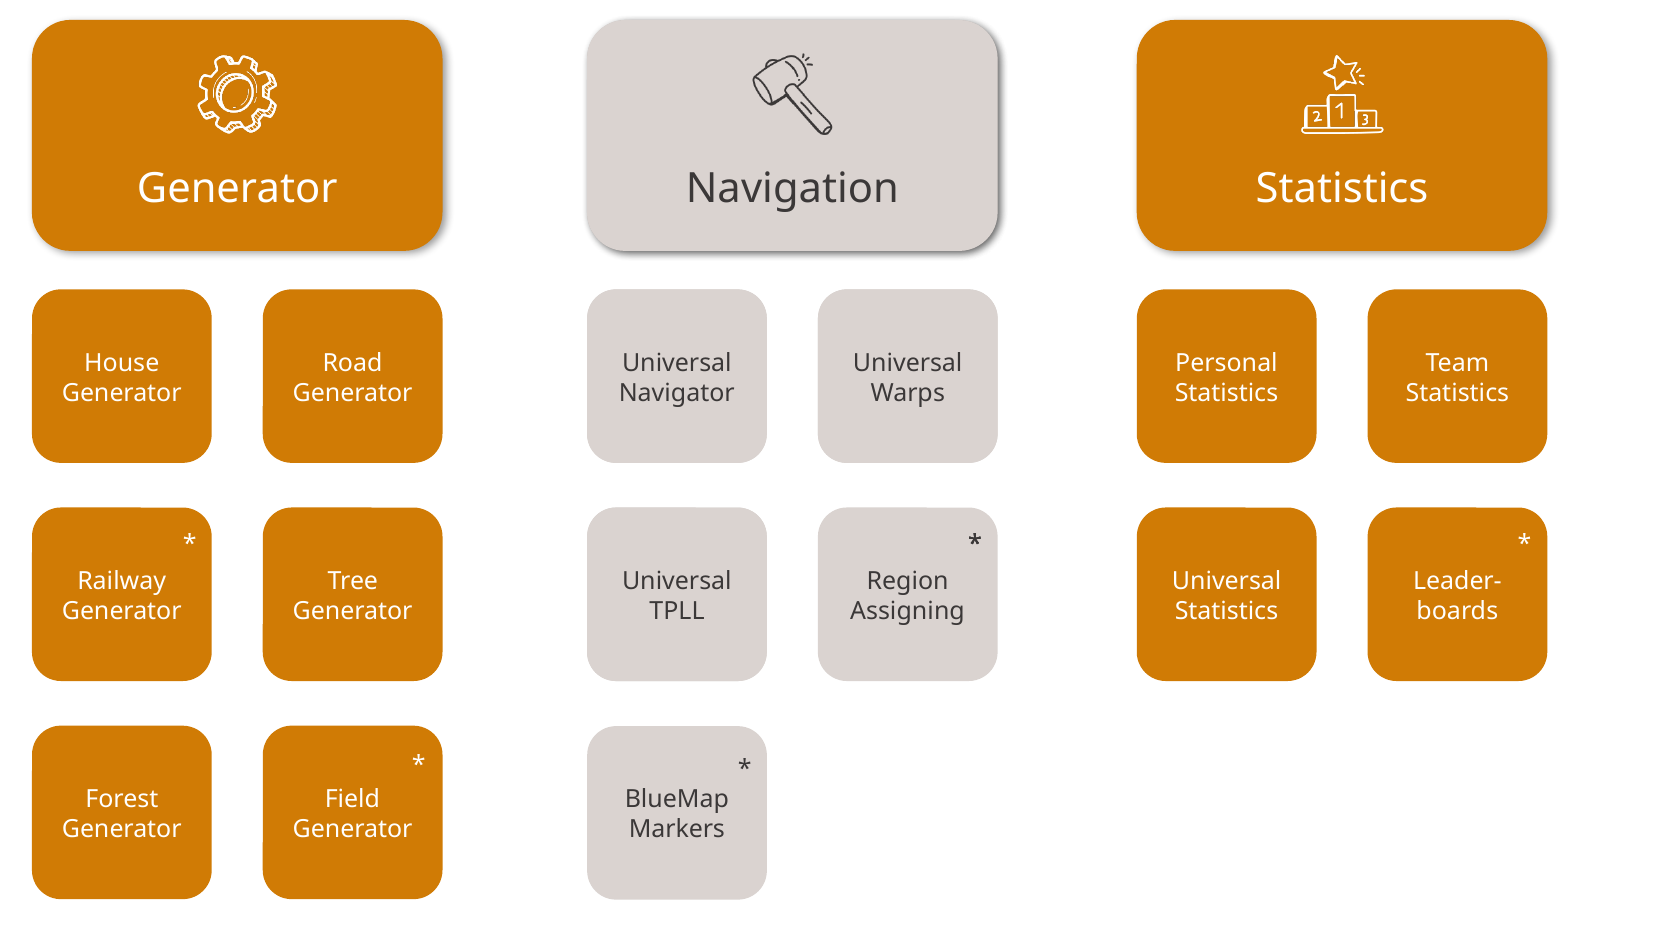

Navigation
Universal Navigator
Universal Warps
Universal
TPLL
Region Assigning
Statistics
Personal Statistics
Team Statistics
Universal
Statistics
Leader- boards
*
Generator
House Generator
Road Generator
Railway Generator
Tree Generator
Forest Generator
Field Generator
Navigation
Universal Navigator
Universal Warps
Universal
TPLL
*
*
*
*
BlueMap
Markers
*
*